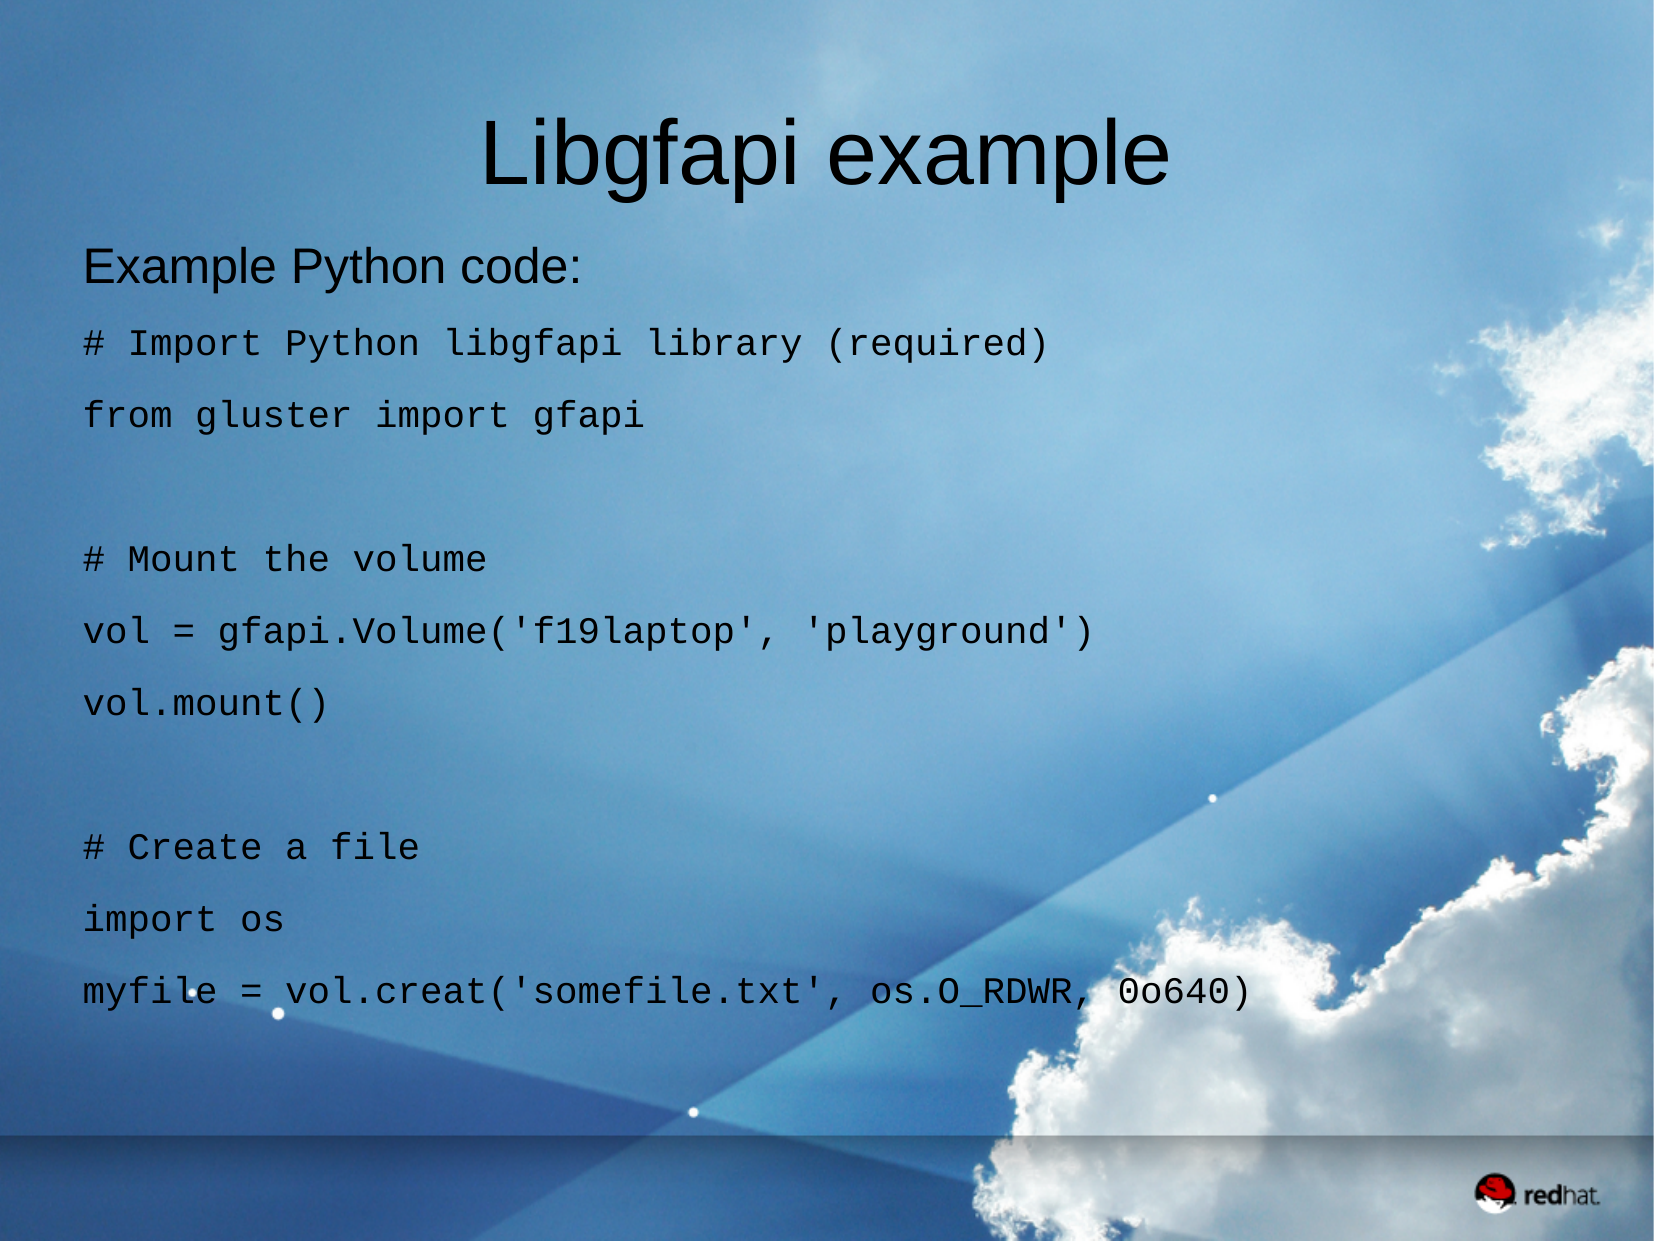

# Libgfapi example
Example Python code:
# Import Python libgfapi library (required)
from gluster import gfapi
# Mount the volume
vol = gfapi.Volume('f19laptop', 'playground')
vol.mount()
# Create a file
import os
myfile = vol.creat('somefile.txt', os.O_RDWR, 0o640)